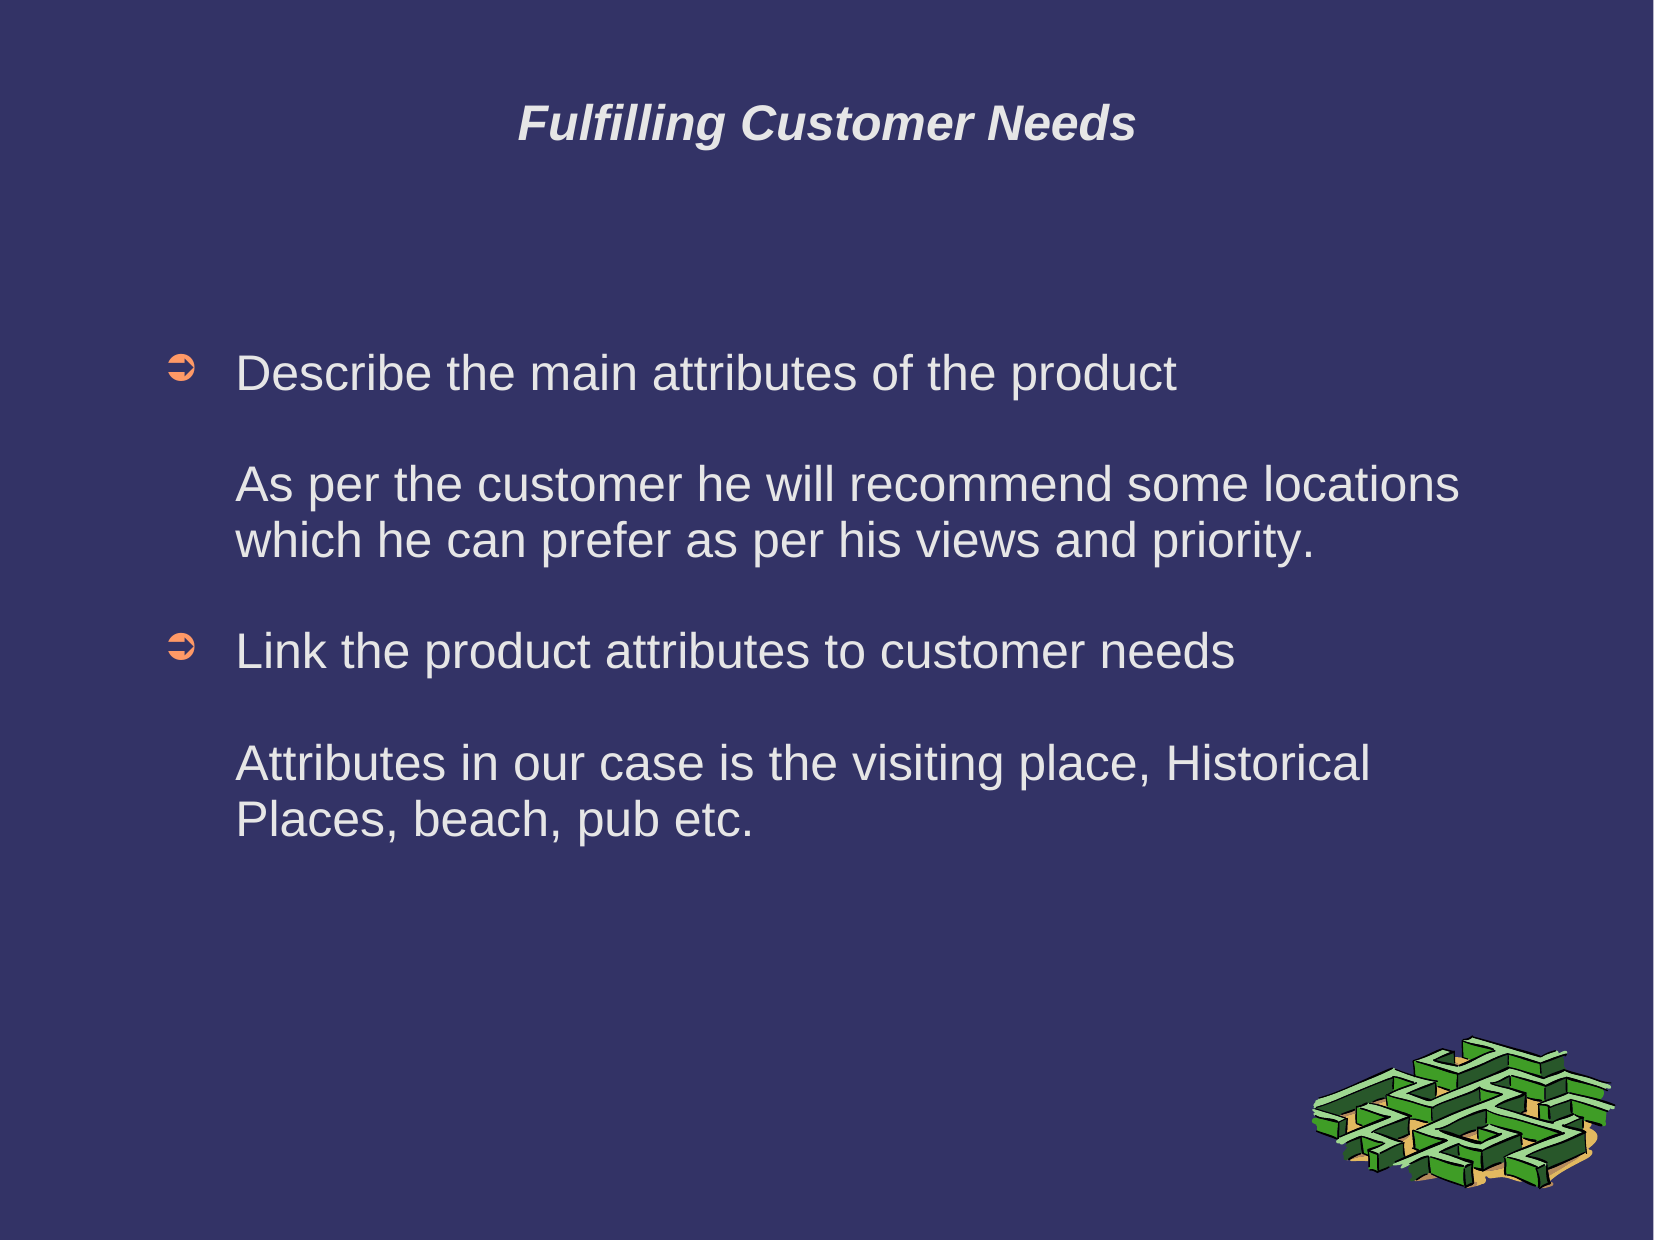

# Fulfilling Customer Needs
Describe the main attributes of the product
As per the customer he will recommend some locations which he can prefer as per his views and priority.
Link the product attributes to customer needs
Attributes in our case is the visiting place, Historical Places, beach, pub etc.